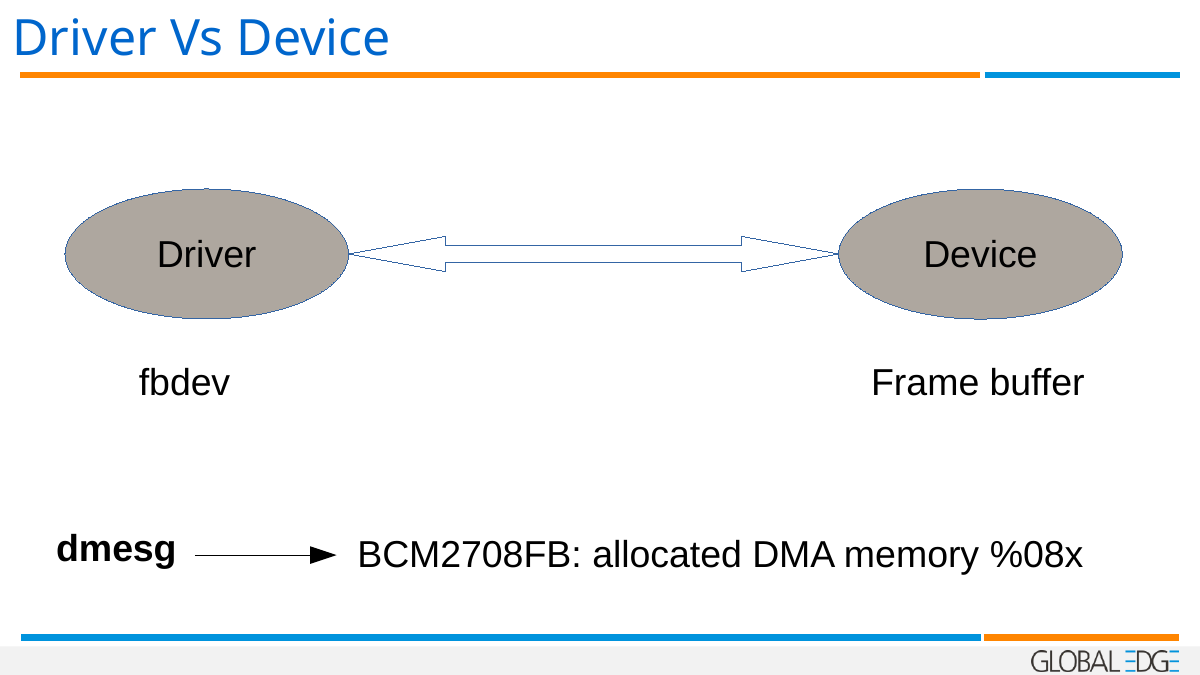

# Driver Vs Device
 Driver
 Device
fbdev
Frame buffer
dmesg
BCM2708FB: allocated DMA memory %08x